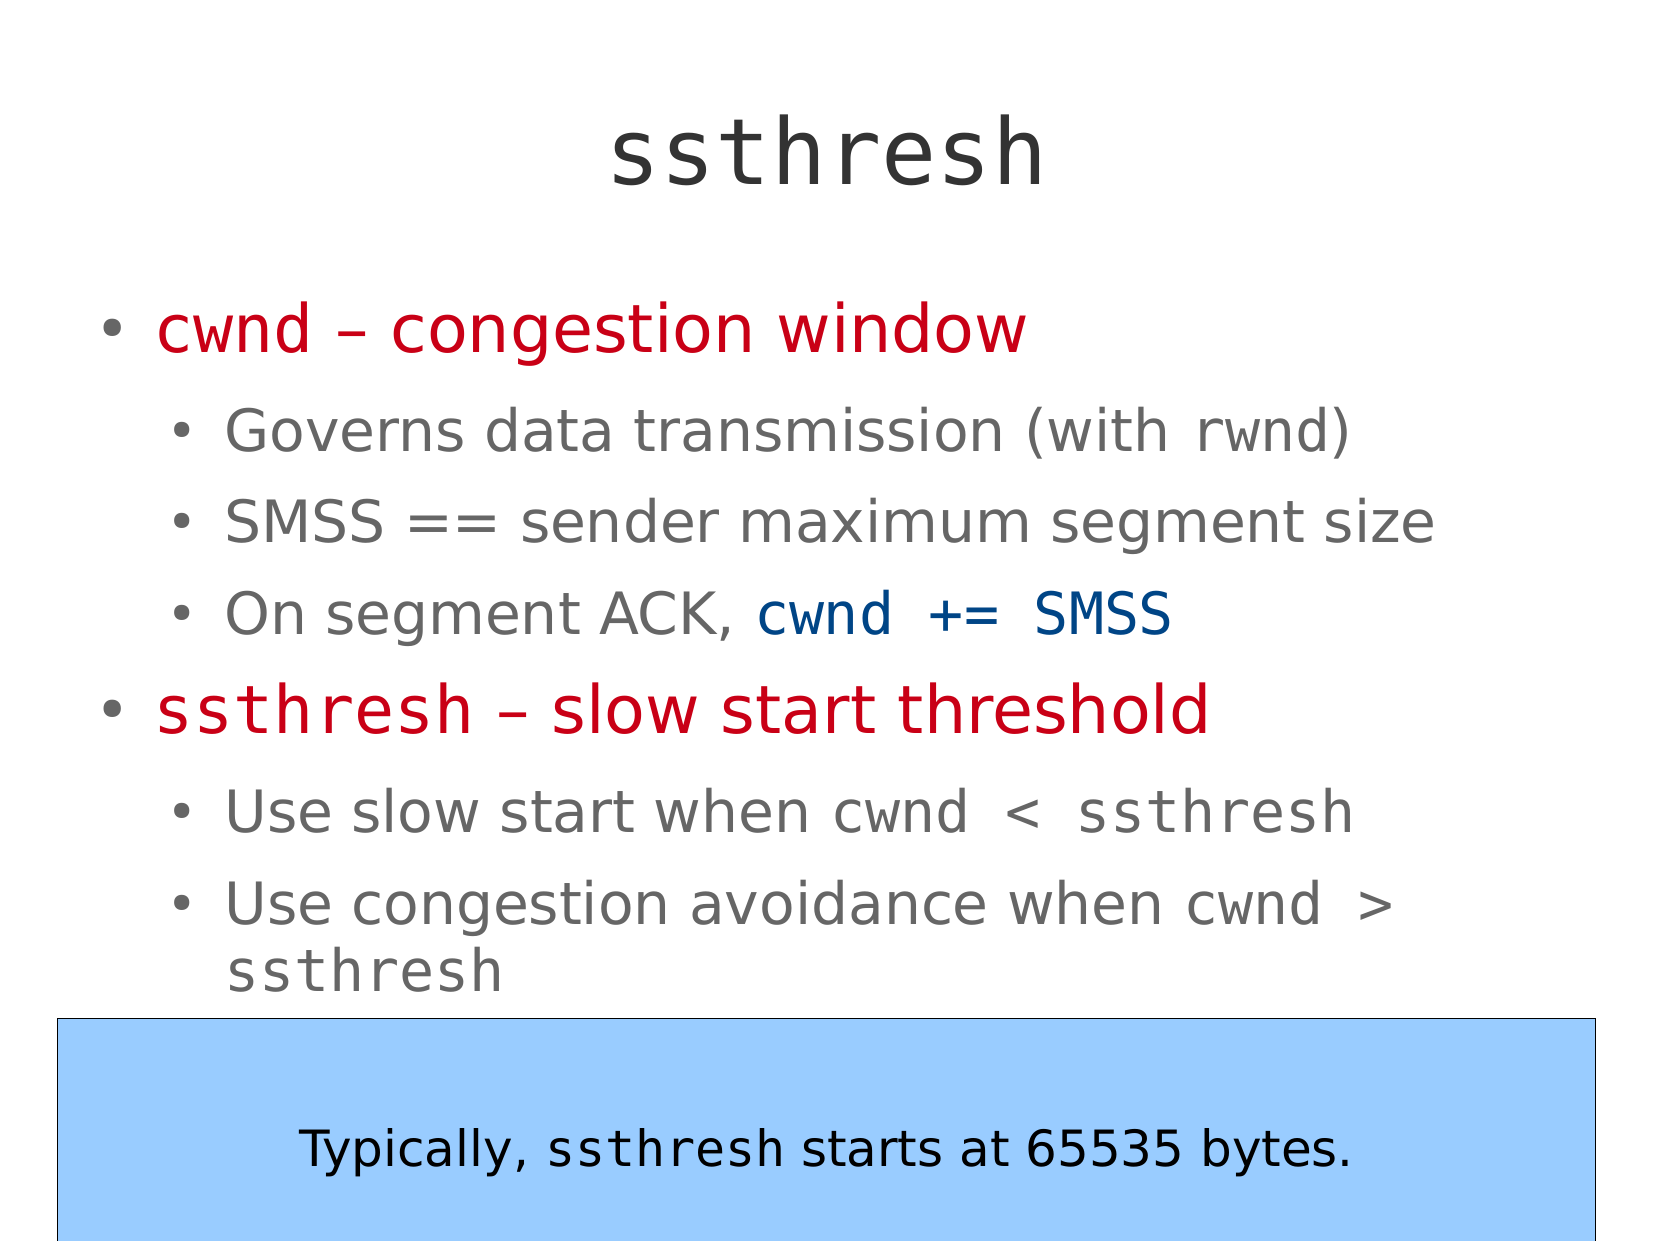

# ssthresh
cwnd – congestion window
Governs data transmission (with rwnd)
SMSS == sender maximum segment size
On segment ACK, cwnd += SMSS
ssthresh – slow start threshold
Use slow start when cwnd < ssthresh
Use congestion avoidance when cwnd > ssthresh
Typically, ssthresh starts at 65535 bytes.